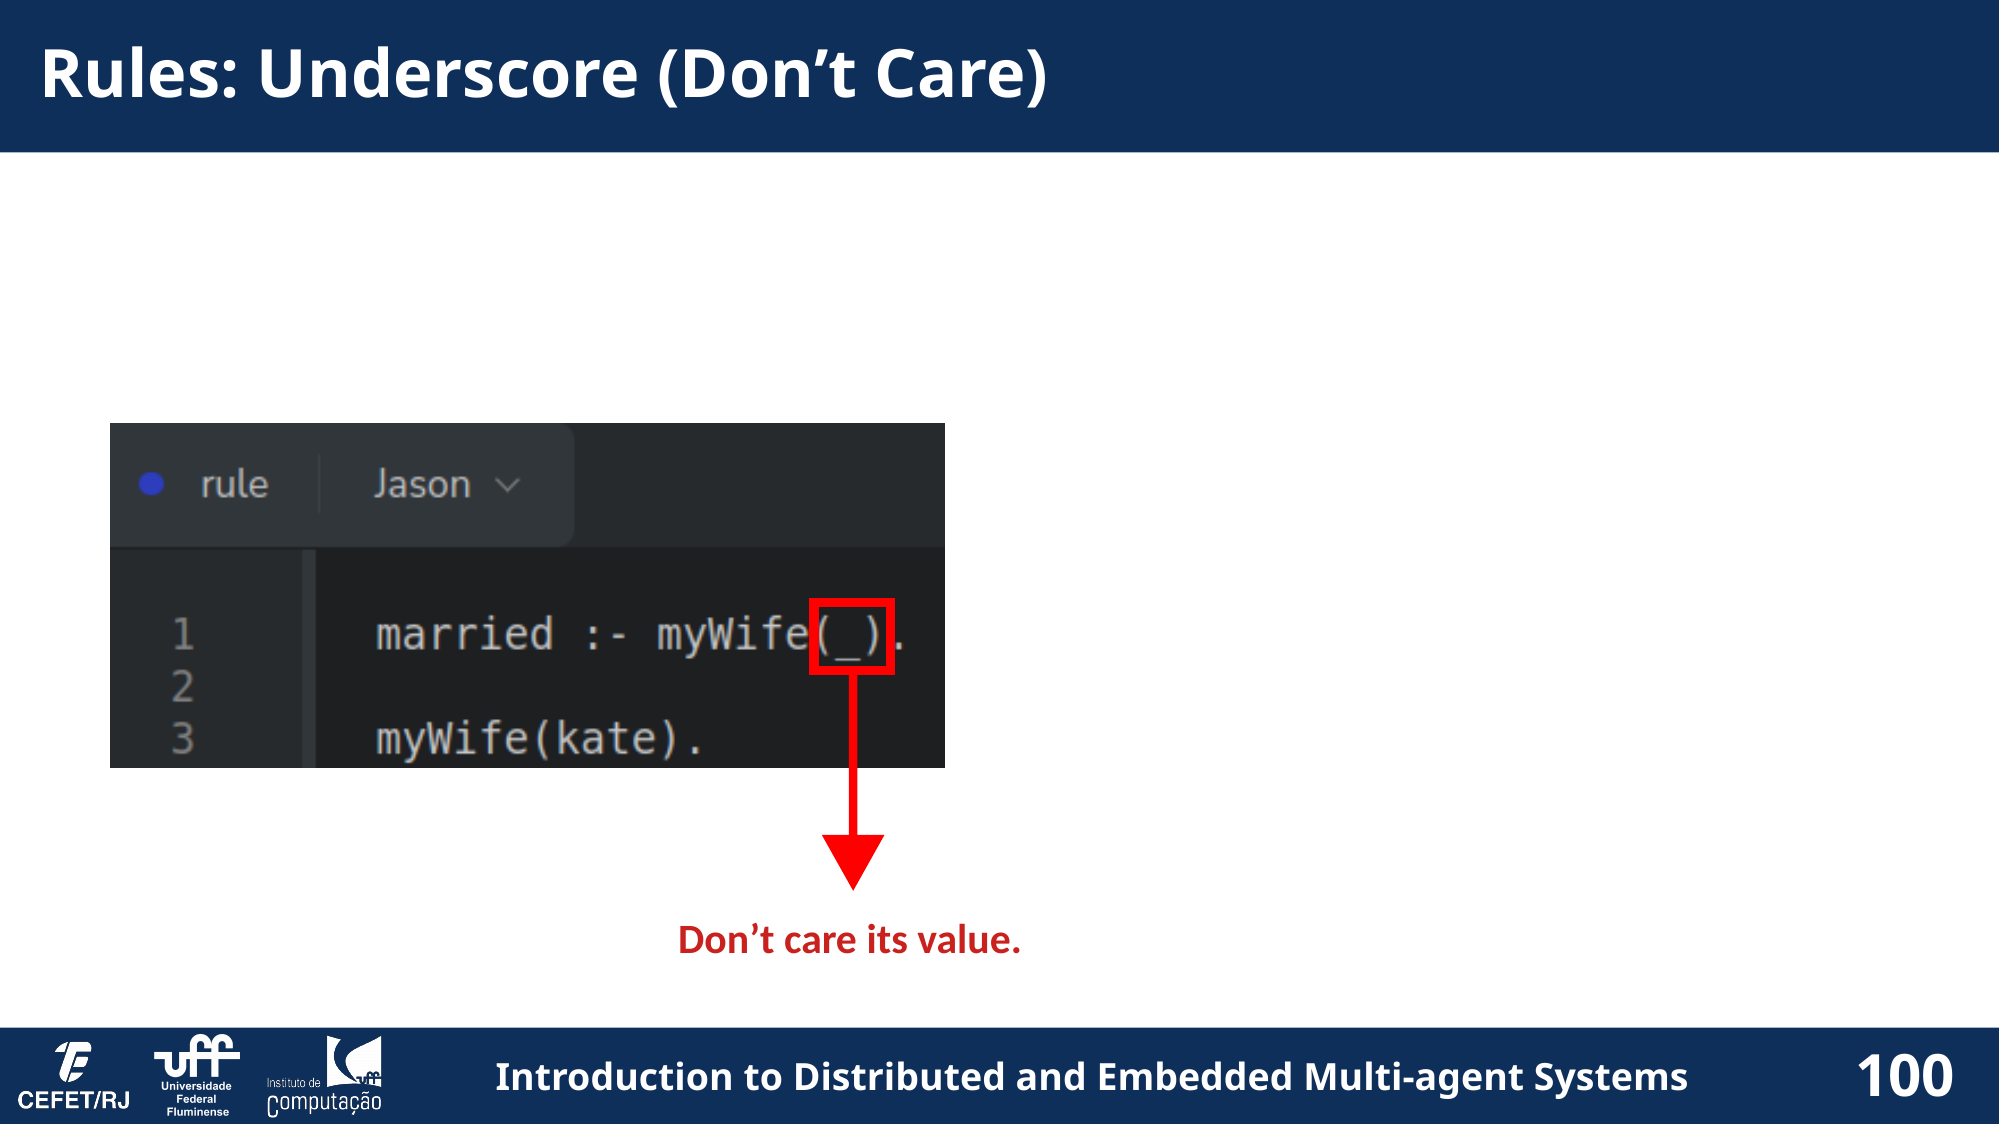

Rules: Underscore (Don’t Care)
Don’t care its value.